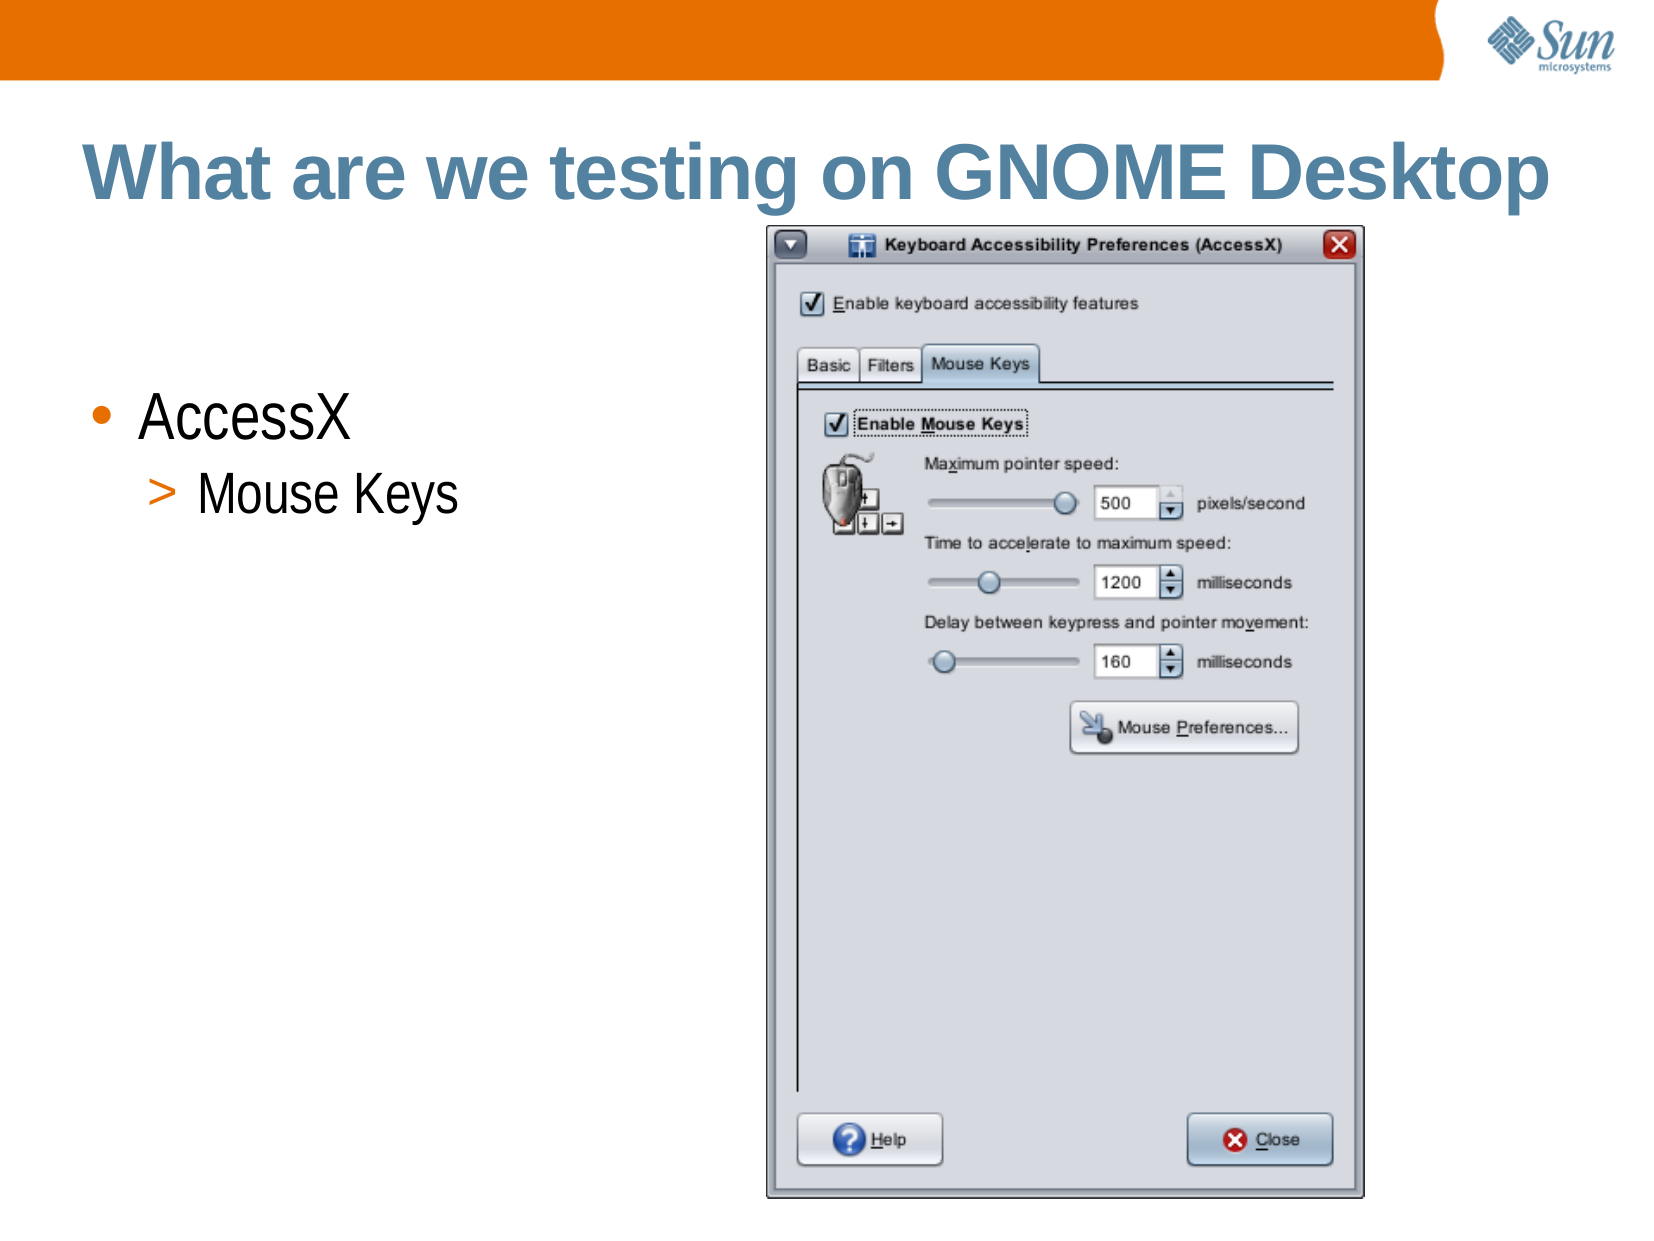

# What are we testing on GNOME Desktop
AccessX
Mouse Keys